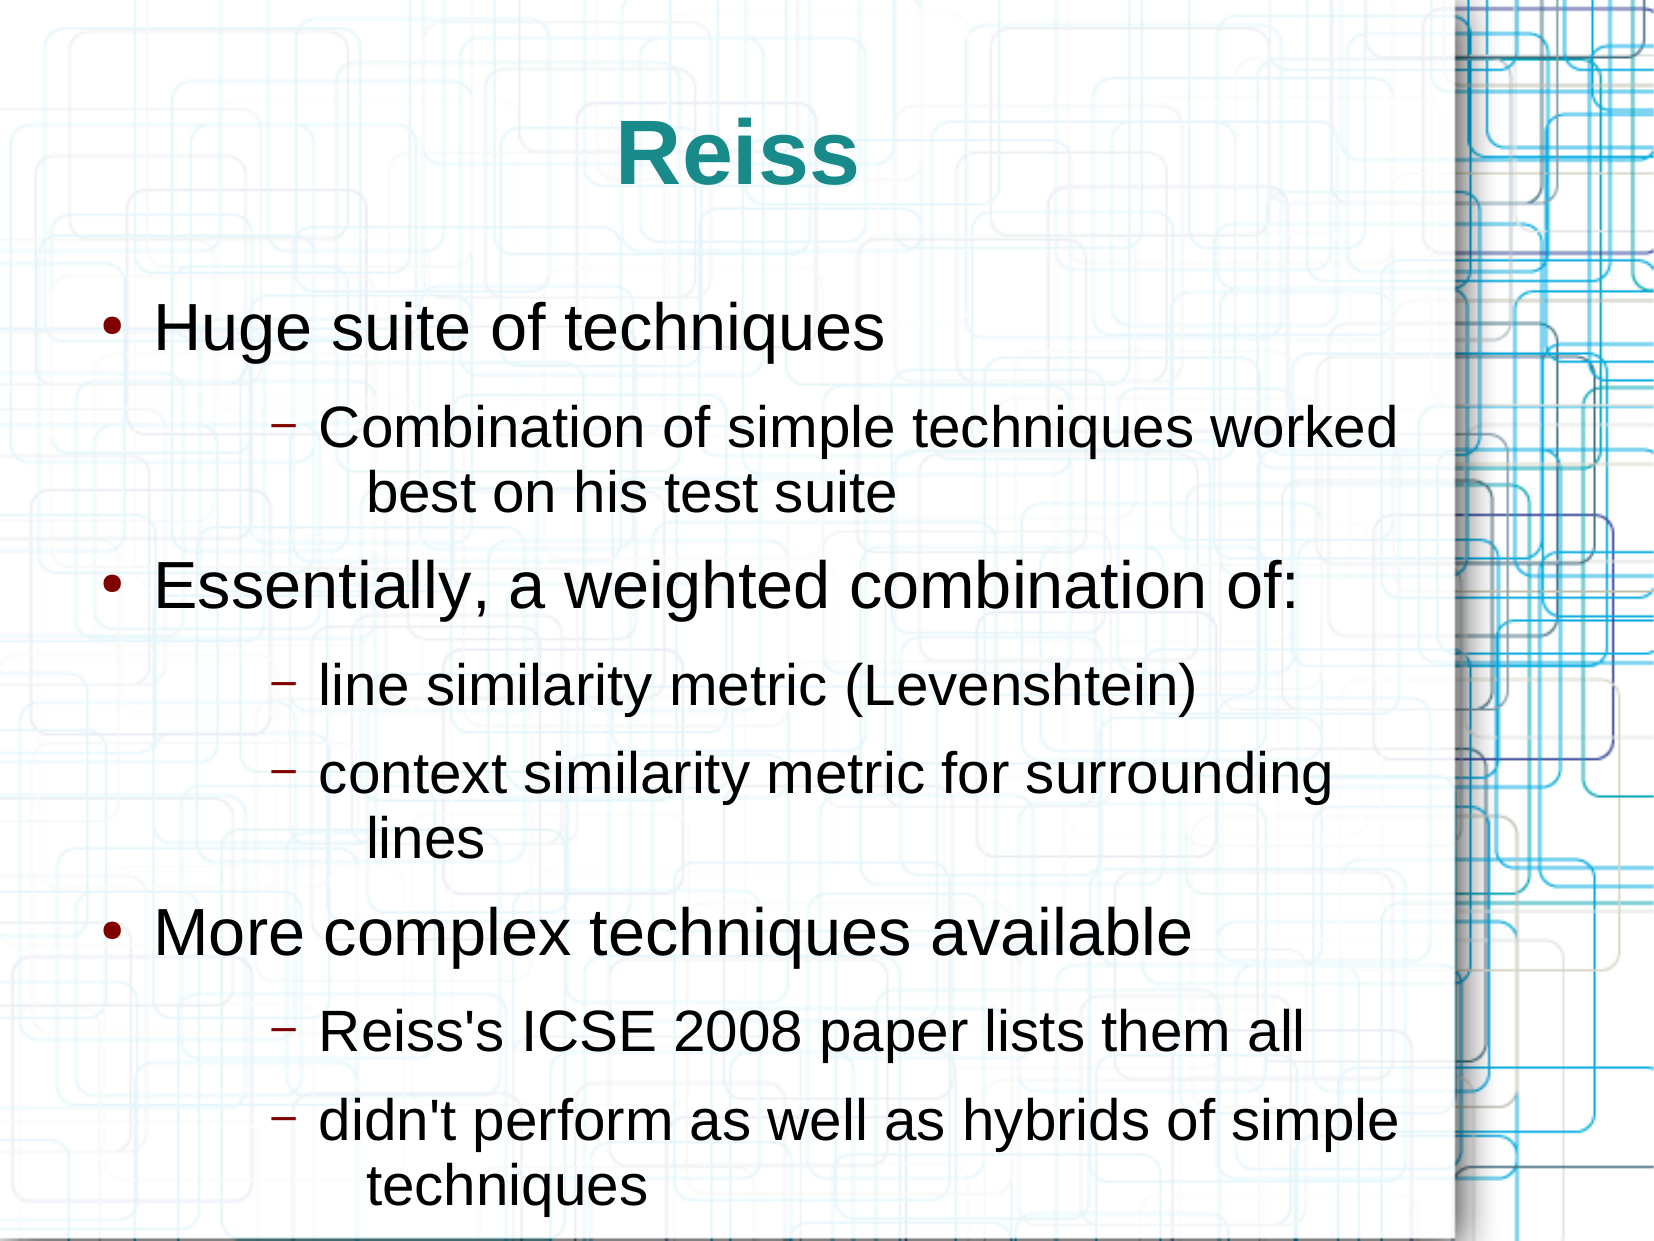

# Reiss
Huge suite of techniques
Combination of simple techniques worked best on his test suite
Essentially, a weighted combination of:
line similarity metric (Levenshtein)
context similarity metric for surrounding lines
More complex techniques available
Reiss's ICSE 2008 paper lists them all
didn't perform as well as hybrids of simple techniques